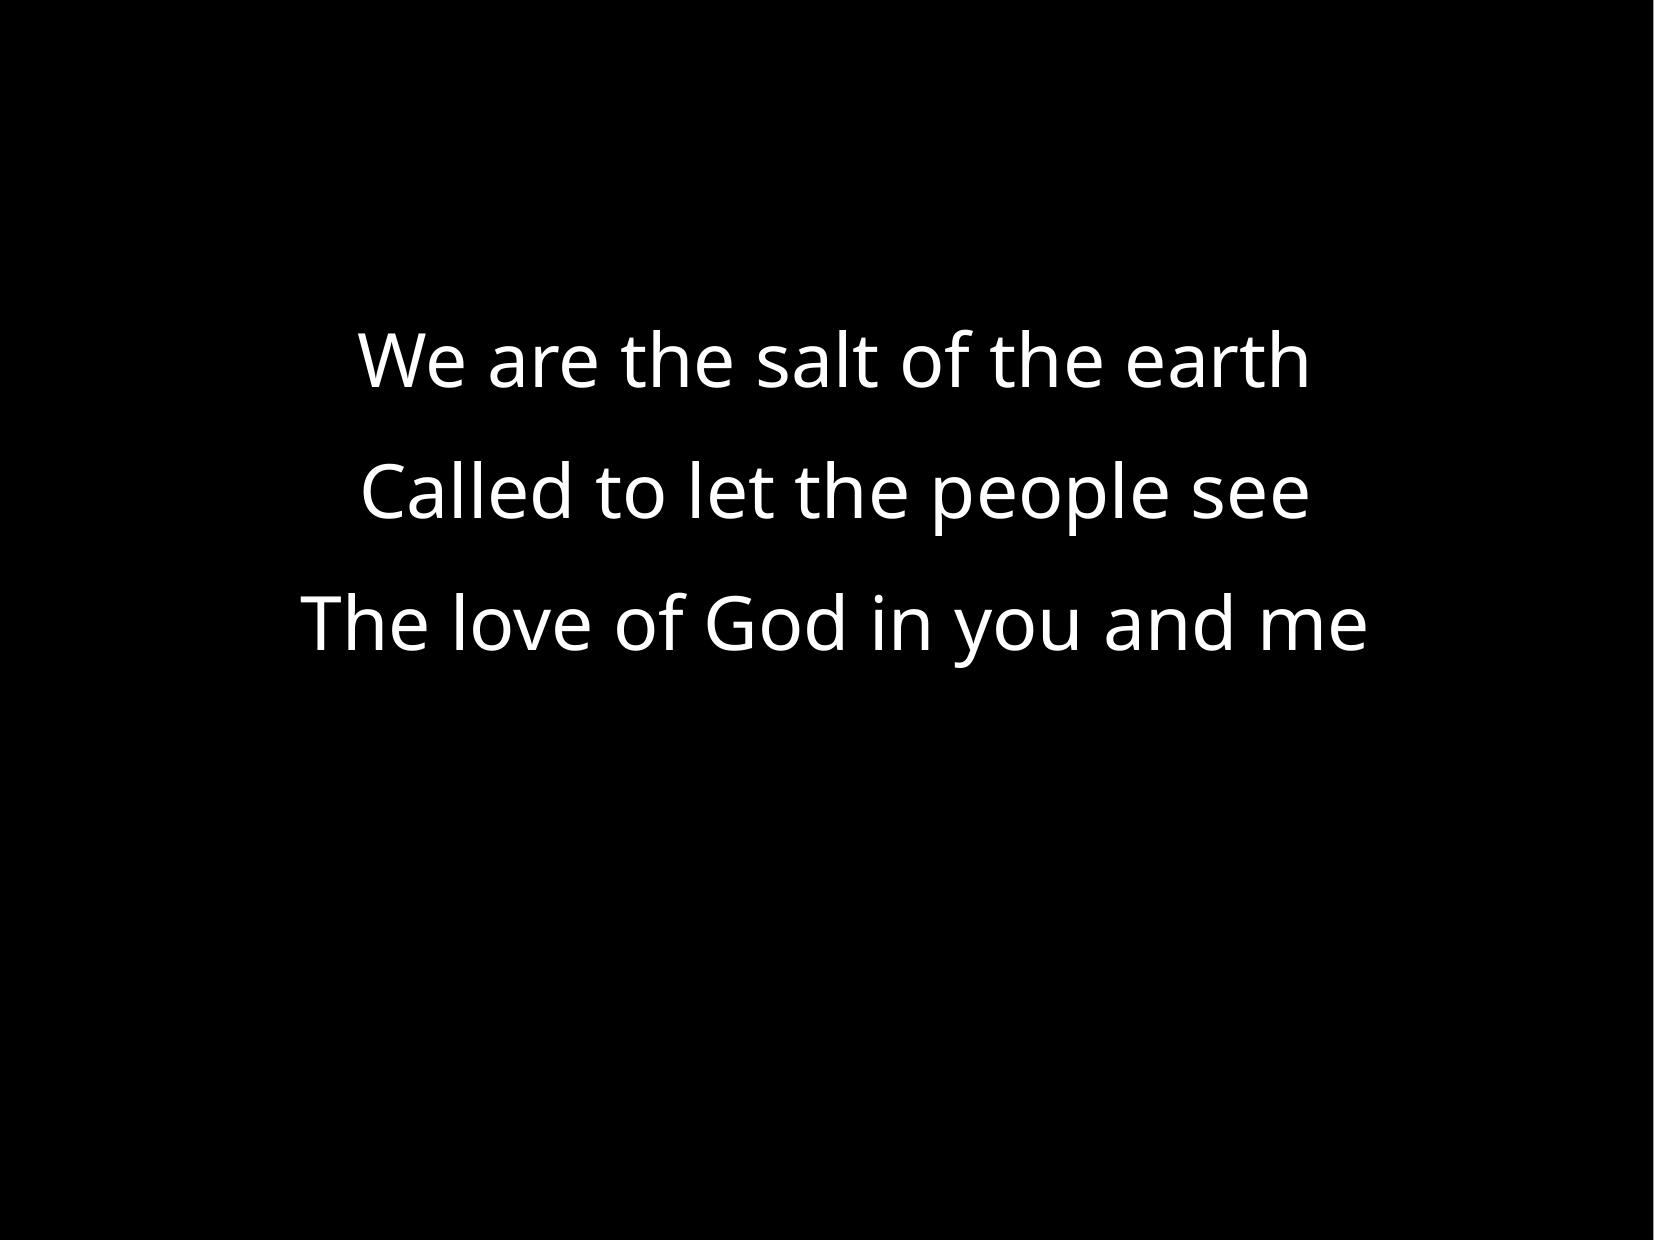

#
We are the salt of the earth
Called to let the people see
The love of God in you and me